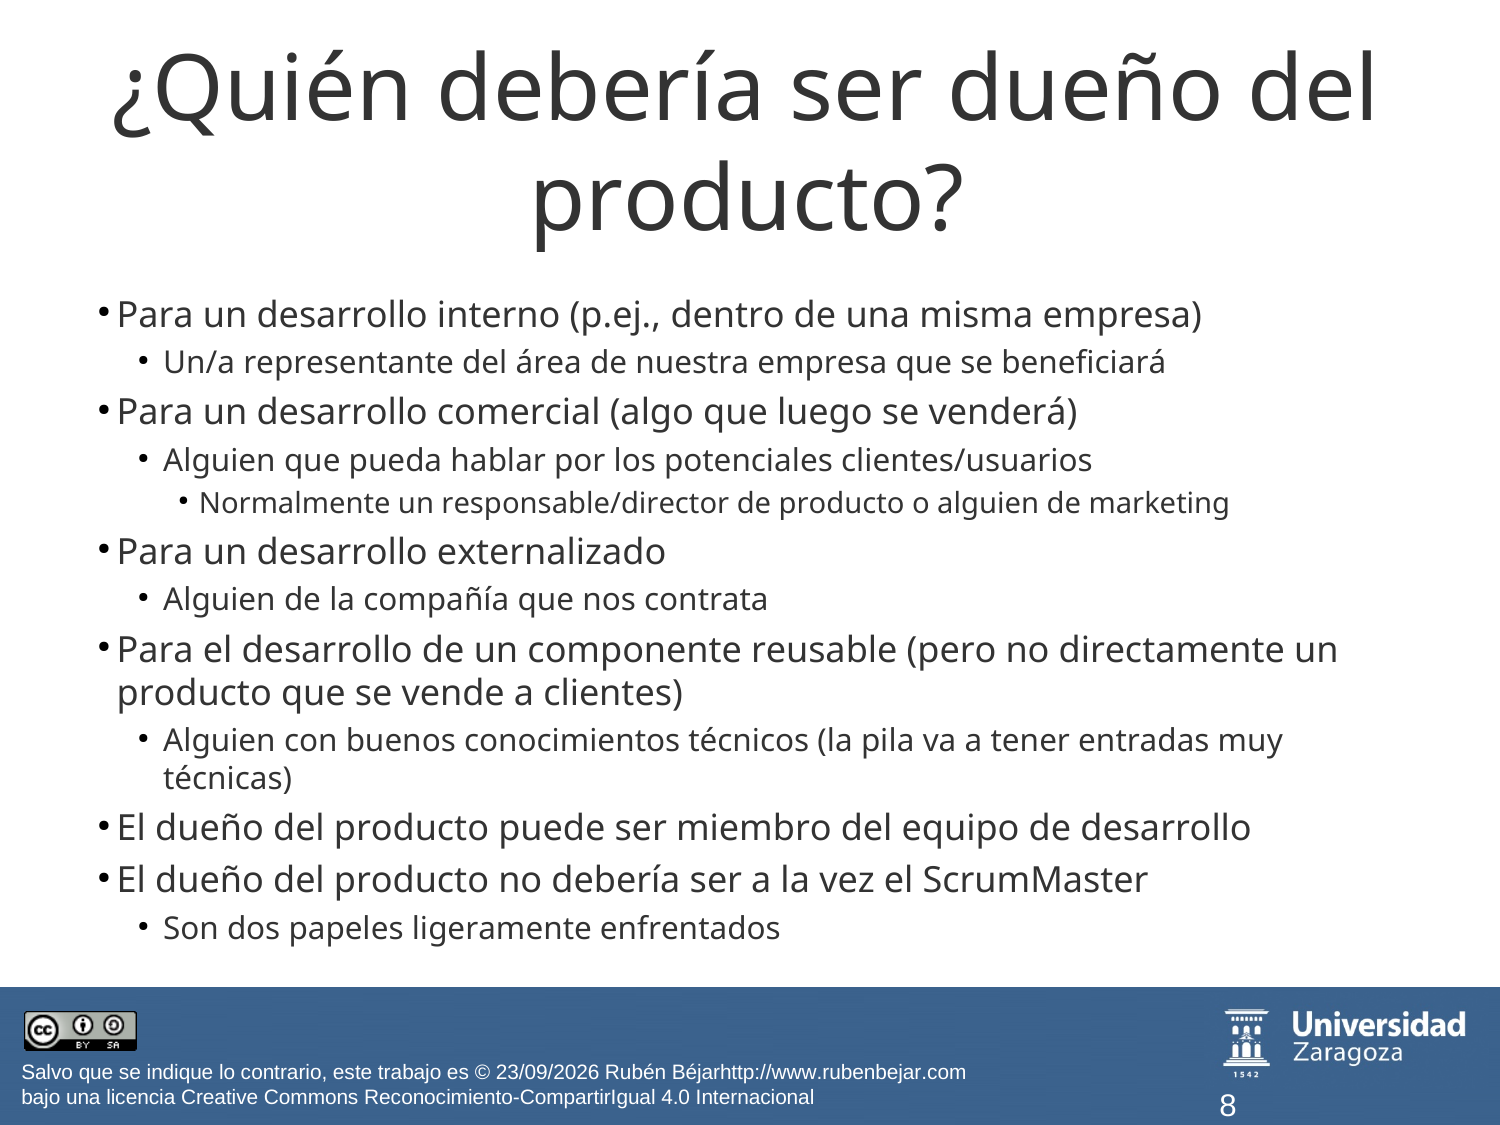

# ¿Quién debería ser dueño del producto?
Para un desarrollo interno (p.ej., dentro de una misma empresa)
Un/a representante del área de nuestra empresa que se beneficiará
Para un desarrollo comercial (algo que luego se venderá)
Alguien que pueda hablar por los potenciales clientes/usuarios
Normalmente un responsable/director de producto o alguien de marketing
Para un desarrollo externalizado
Alguien de la compañía que nos contrata
Para el desarrollo de un componente reusable (pero no directamente un producto que se vende a clientes)
Alguien con buenos conocimientos técnicos (la pila va a tener entradas muy técnicas)
El dueño del producto puede ser miembro del equipo de desarrollo
El dueño del producto no debería ser a la vez el ScrumMaster
Son dos papeles ligeramente enfrentados